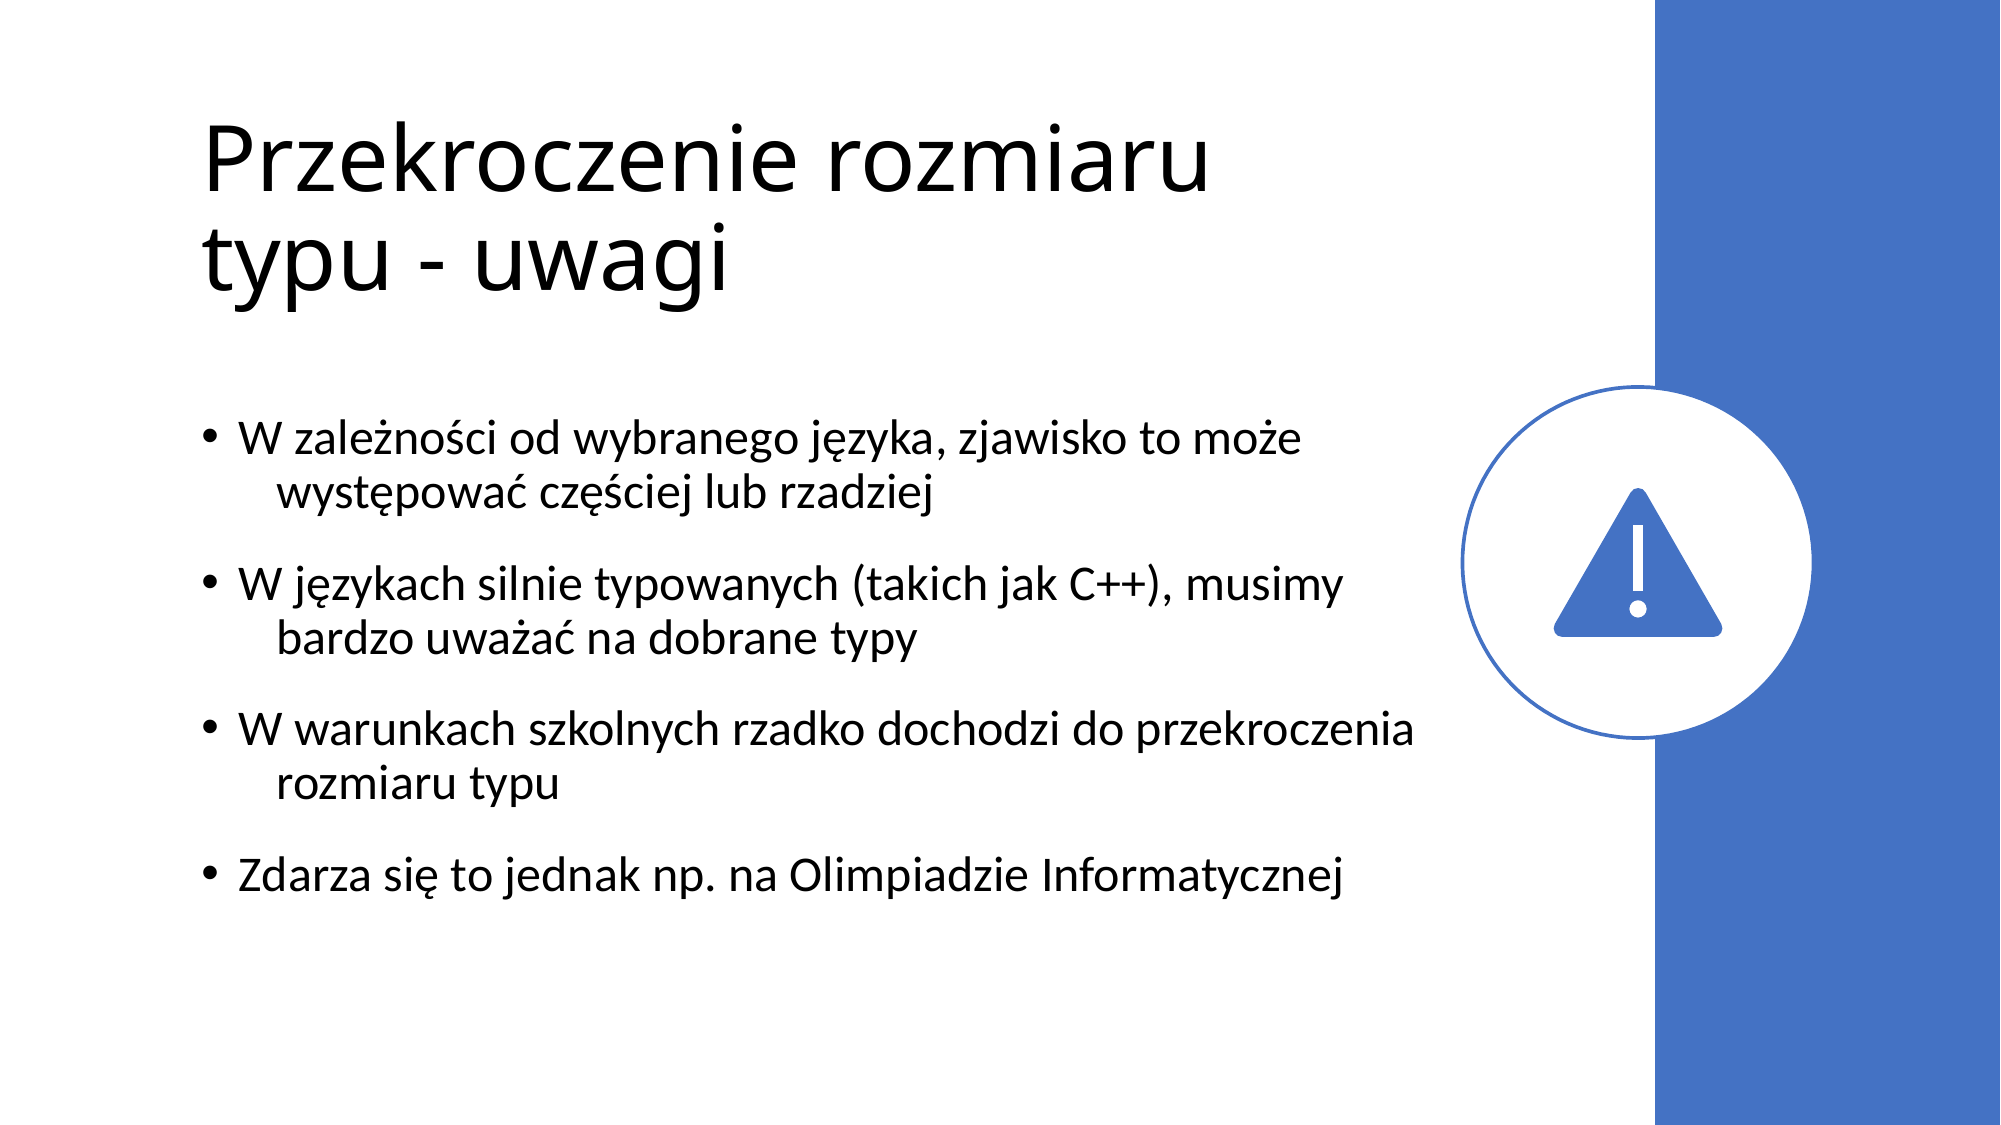

# Przekroczenie rozmiaru typu - uwagi
W zależności od wybranego języka, zjawisko to może występować częściej lub rzadziej
W językach silnie typowanych (takich jak C++), musimy bardzo uważać na dobrane typy
W warunkach szkolnych rzadko dochodzi do przekroczenia rozmiaru typu
Zdarza się to jednak np. na Olimpiadzie Informatycznej